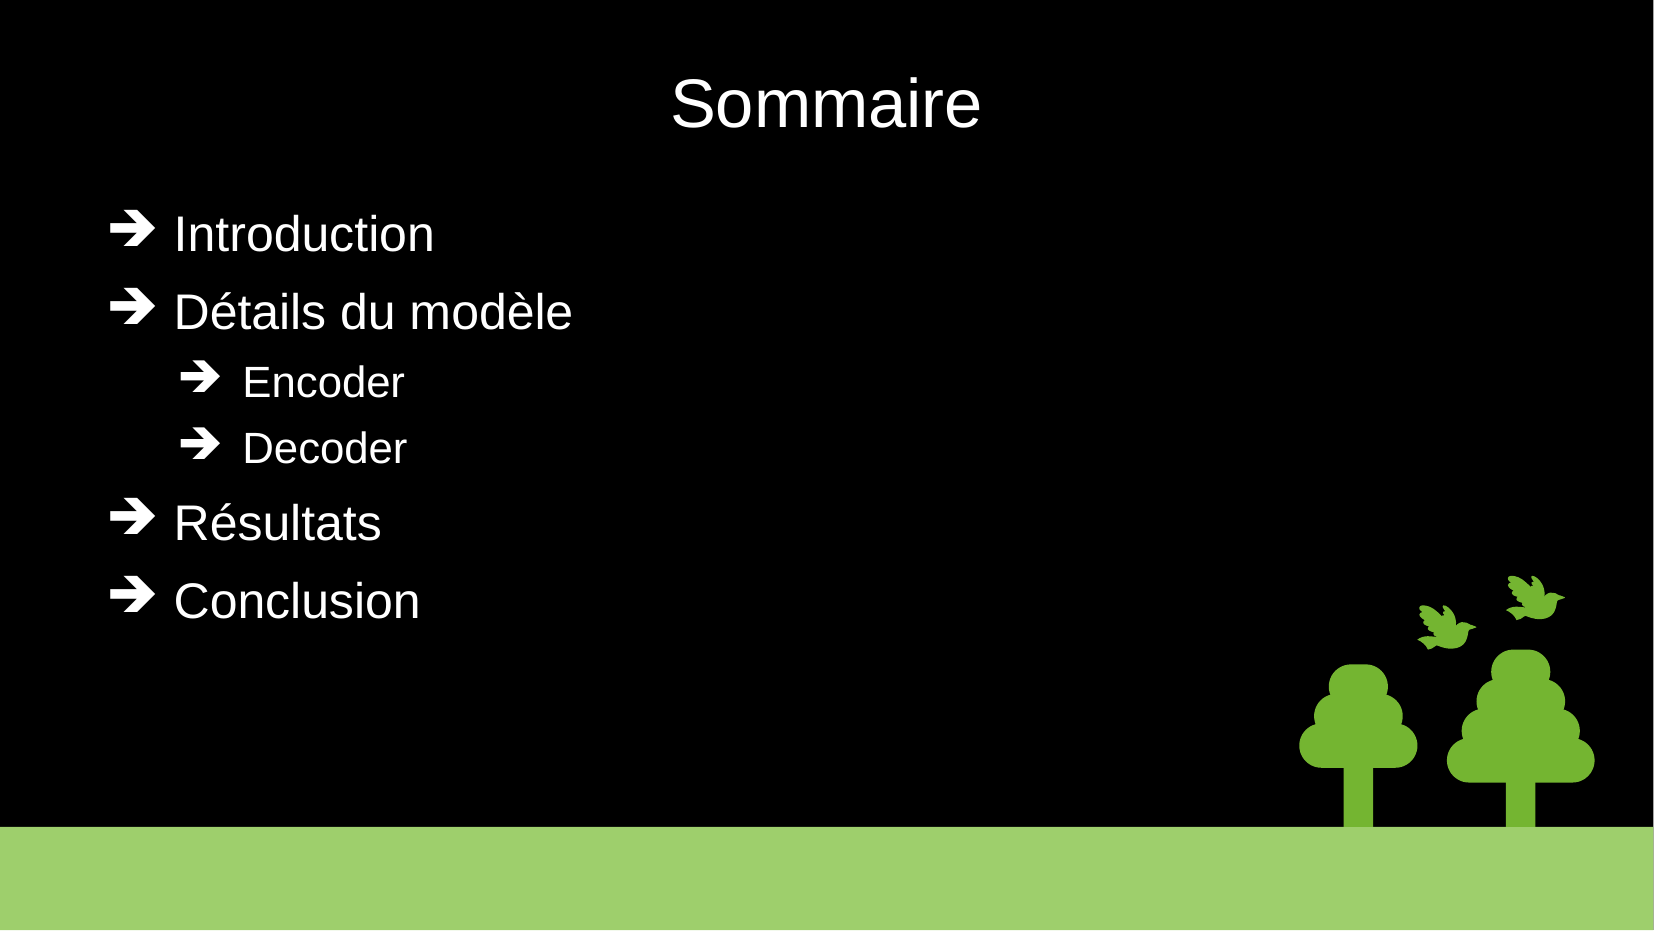

# Sommaire
 Introduction
 Détails du modèle
 Encoder
 Decoder
 Résultats
 Conclusion